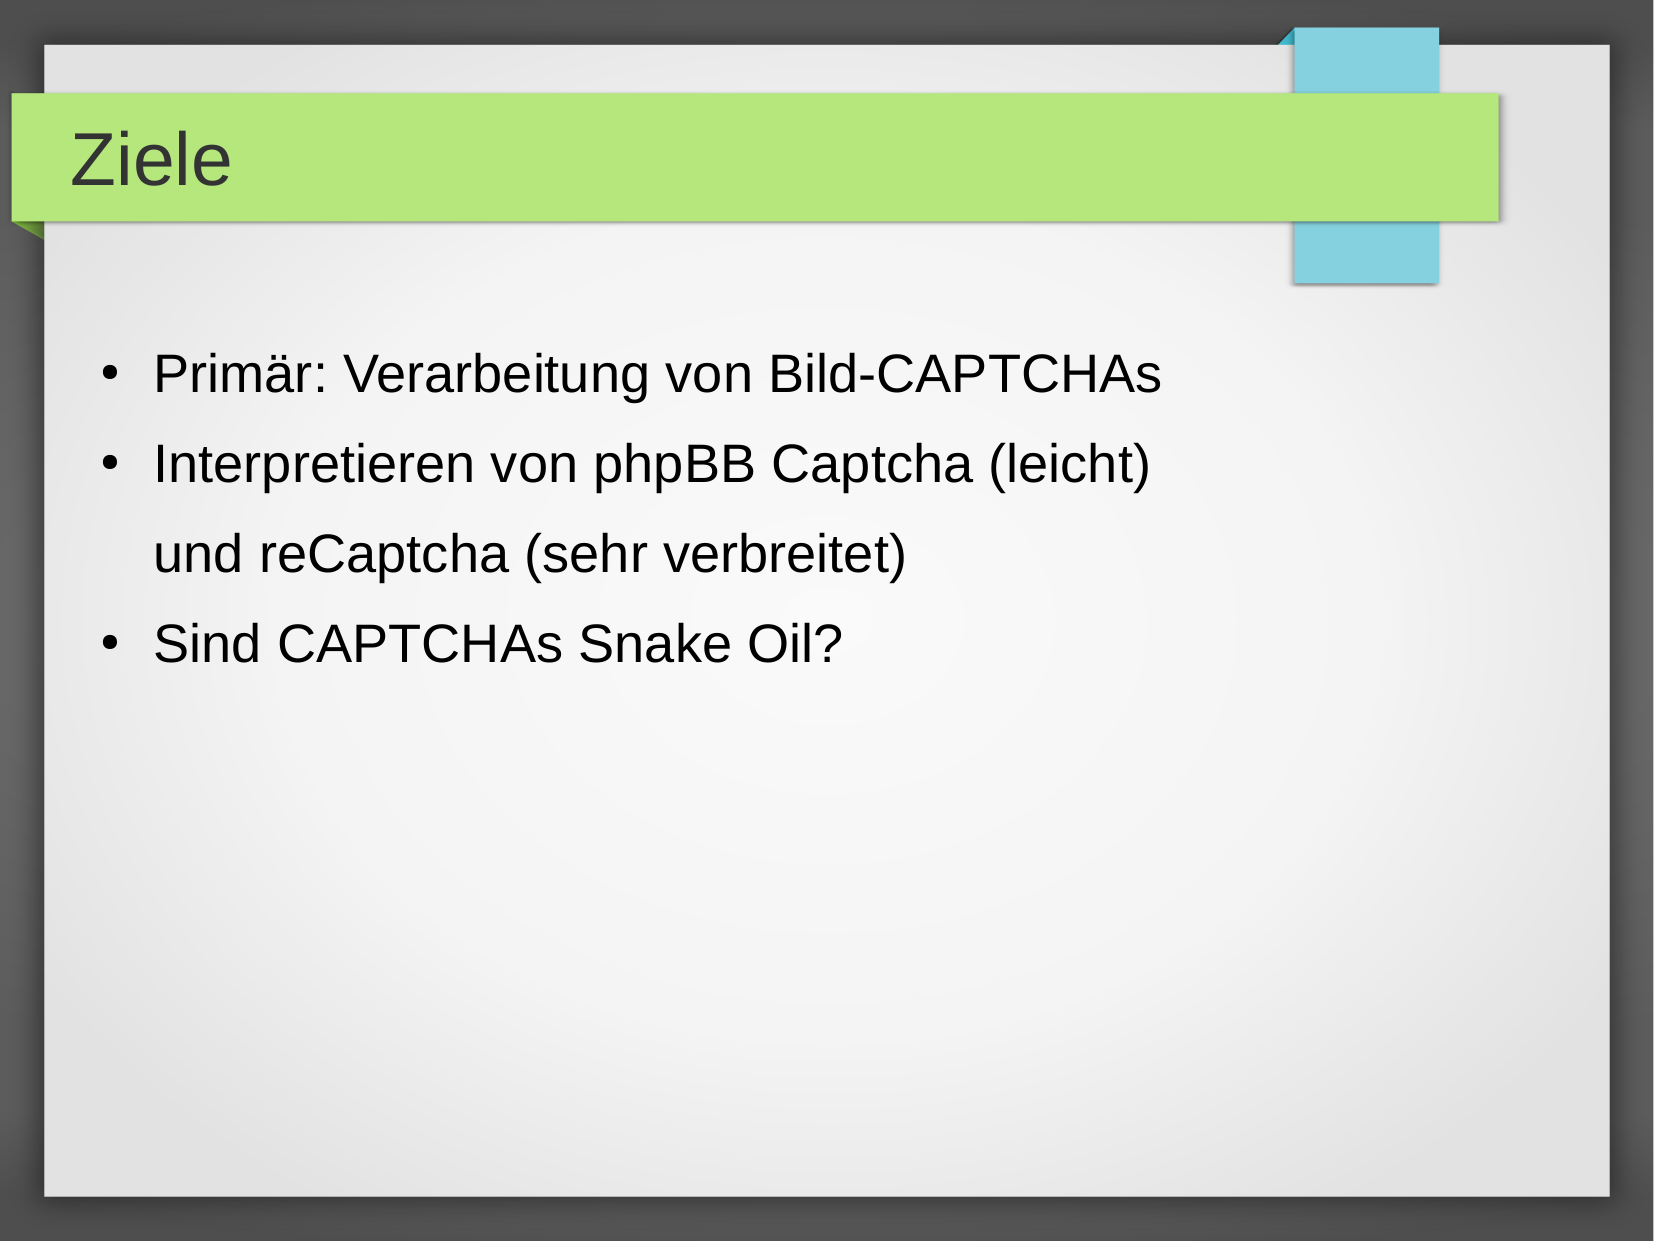

# Ziele
Primär: Verarbeitung von Bild-CAPTCHAs
Interpretieren von phpBB Captcha (leicht)
und reCaptcha (sehr verbreitet)
Sind CAPTCHAs Snake Oil?